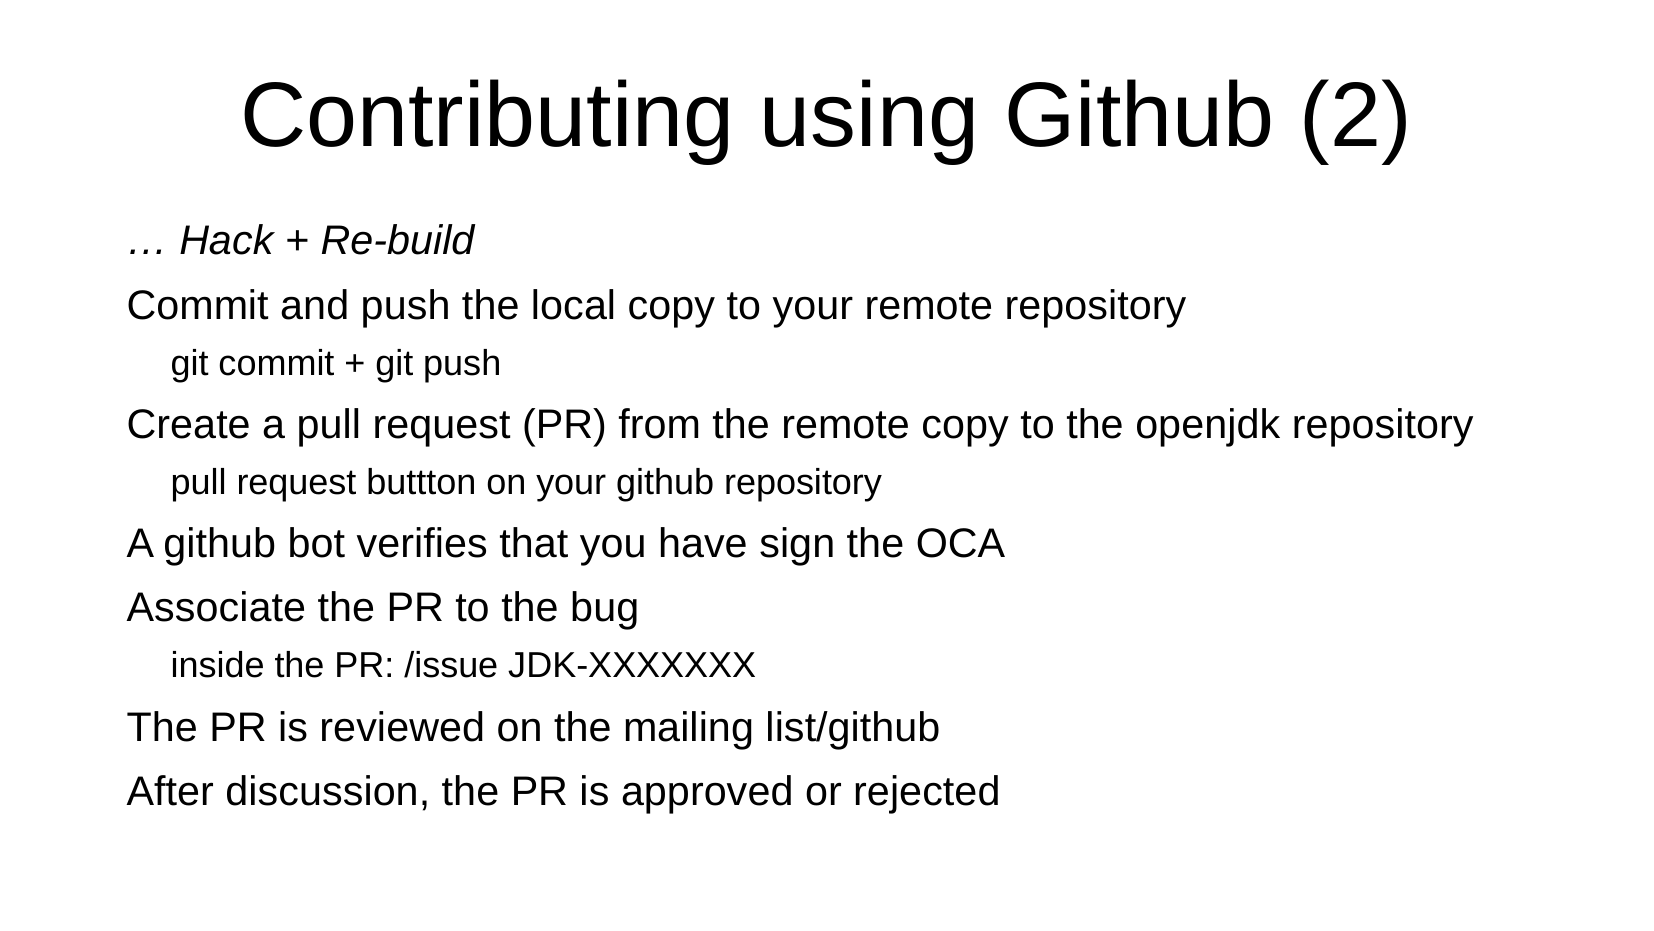

# Contributing using Github (2)
… Hack + Re-build
Commit and push the local copy to your remote repository
git commit + git push
Create a pull request (PR) from the remote copy to the openjdk repository
pull request buttton on your github repository
A github bot verifies that you have sign the OCA
Associate the PR to the bug
inside the PR: /issue JDK-XXXXXXX
The PR is reviewed on the mailing list/github
After discussion, the PR is approved or rejected